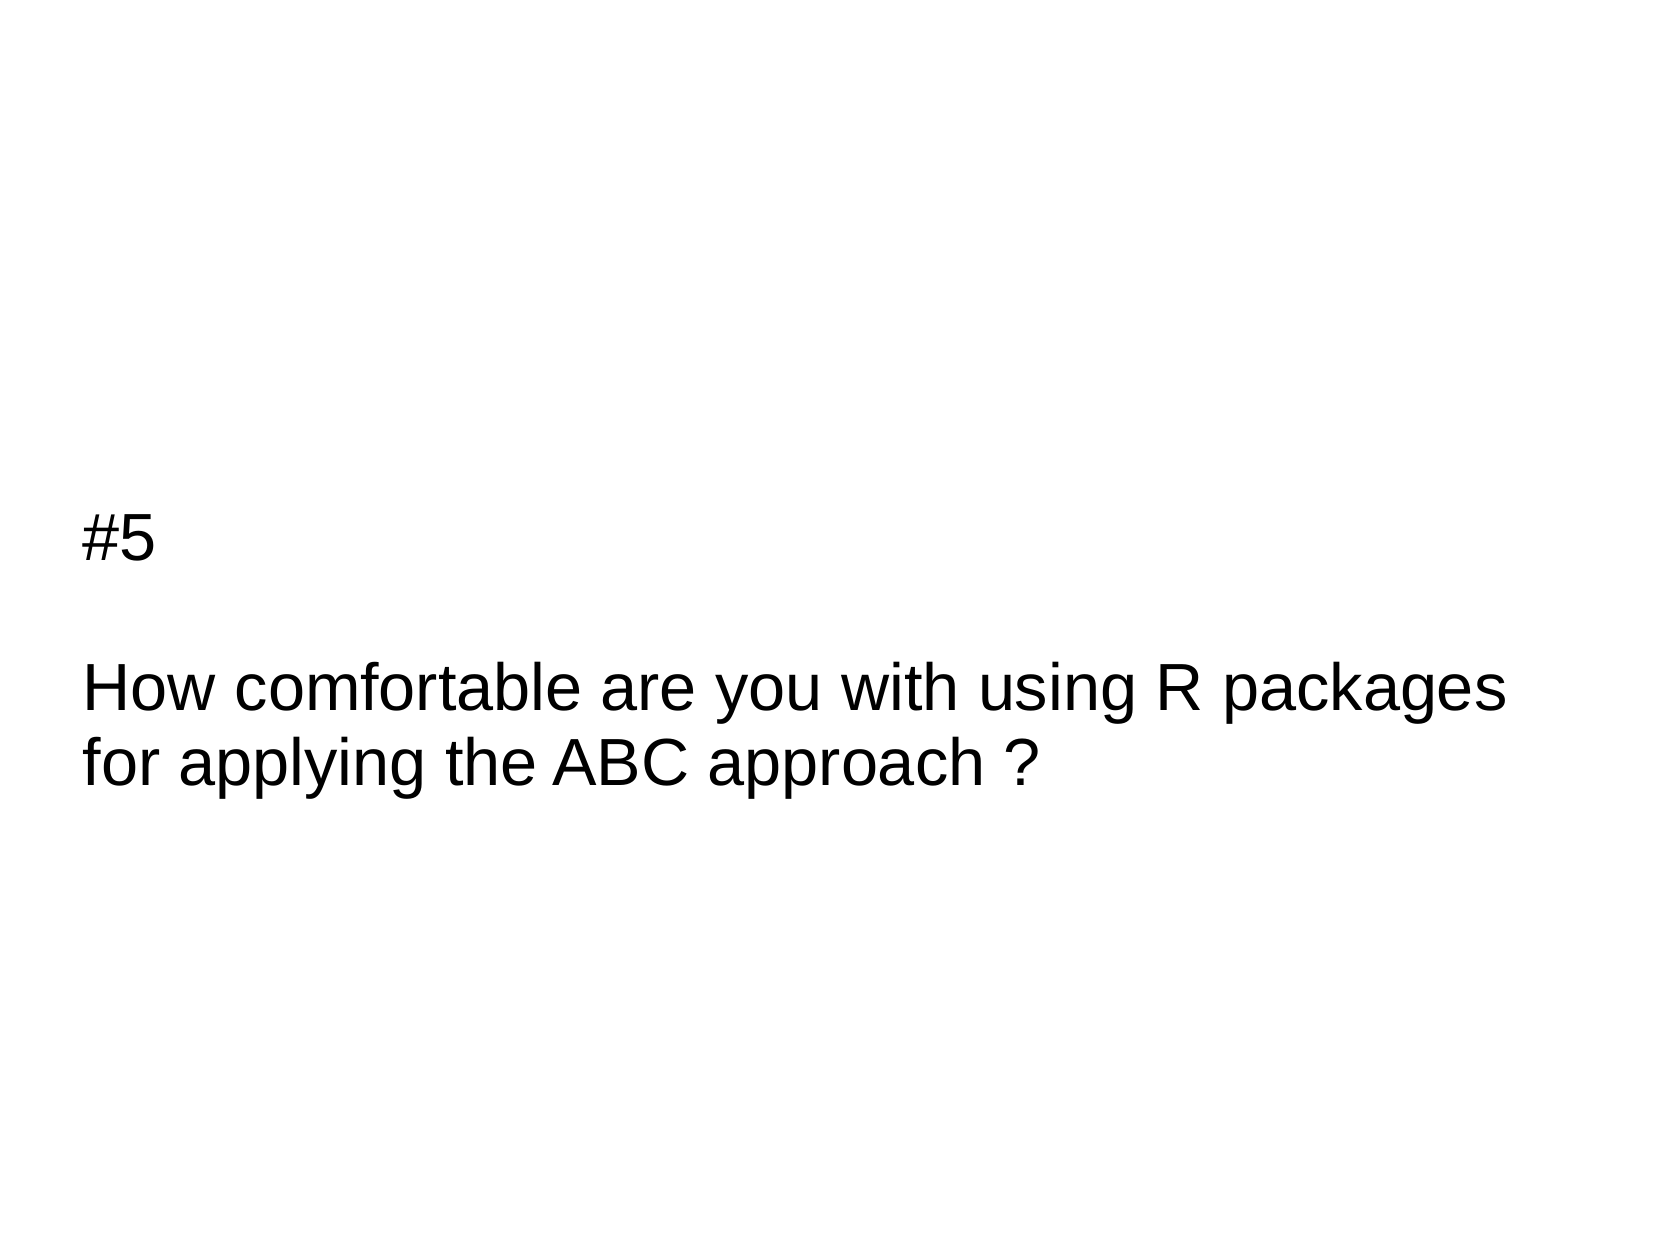

# #5
How comfortable are you with using R packages for applying the ABC approach ?